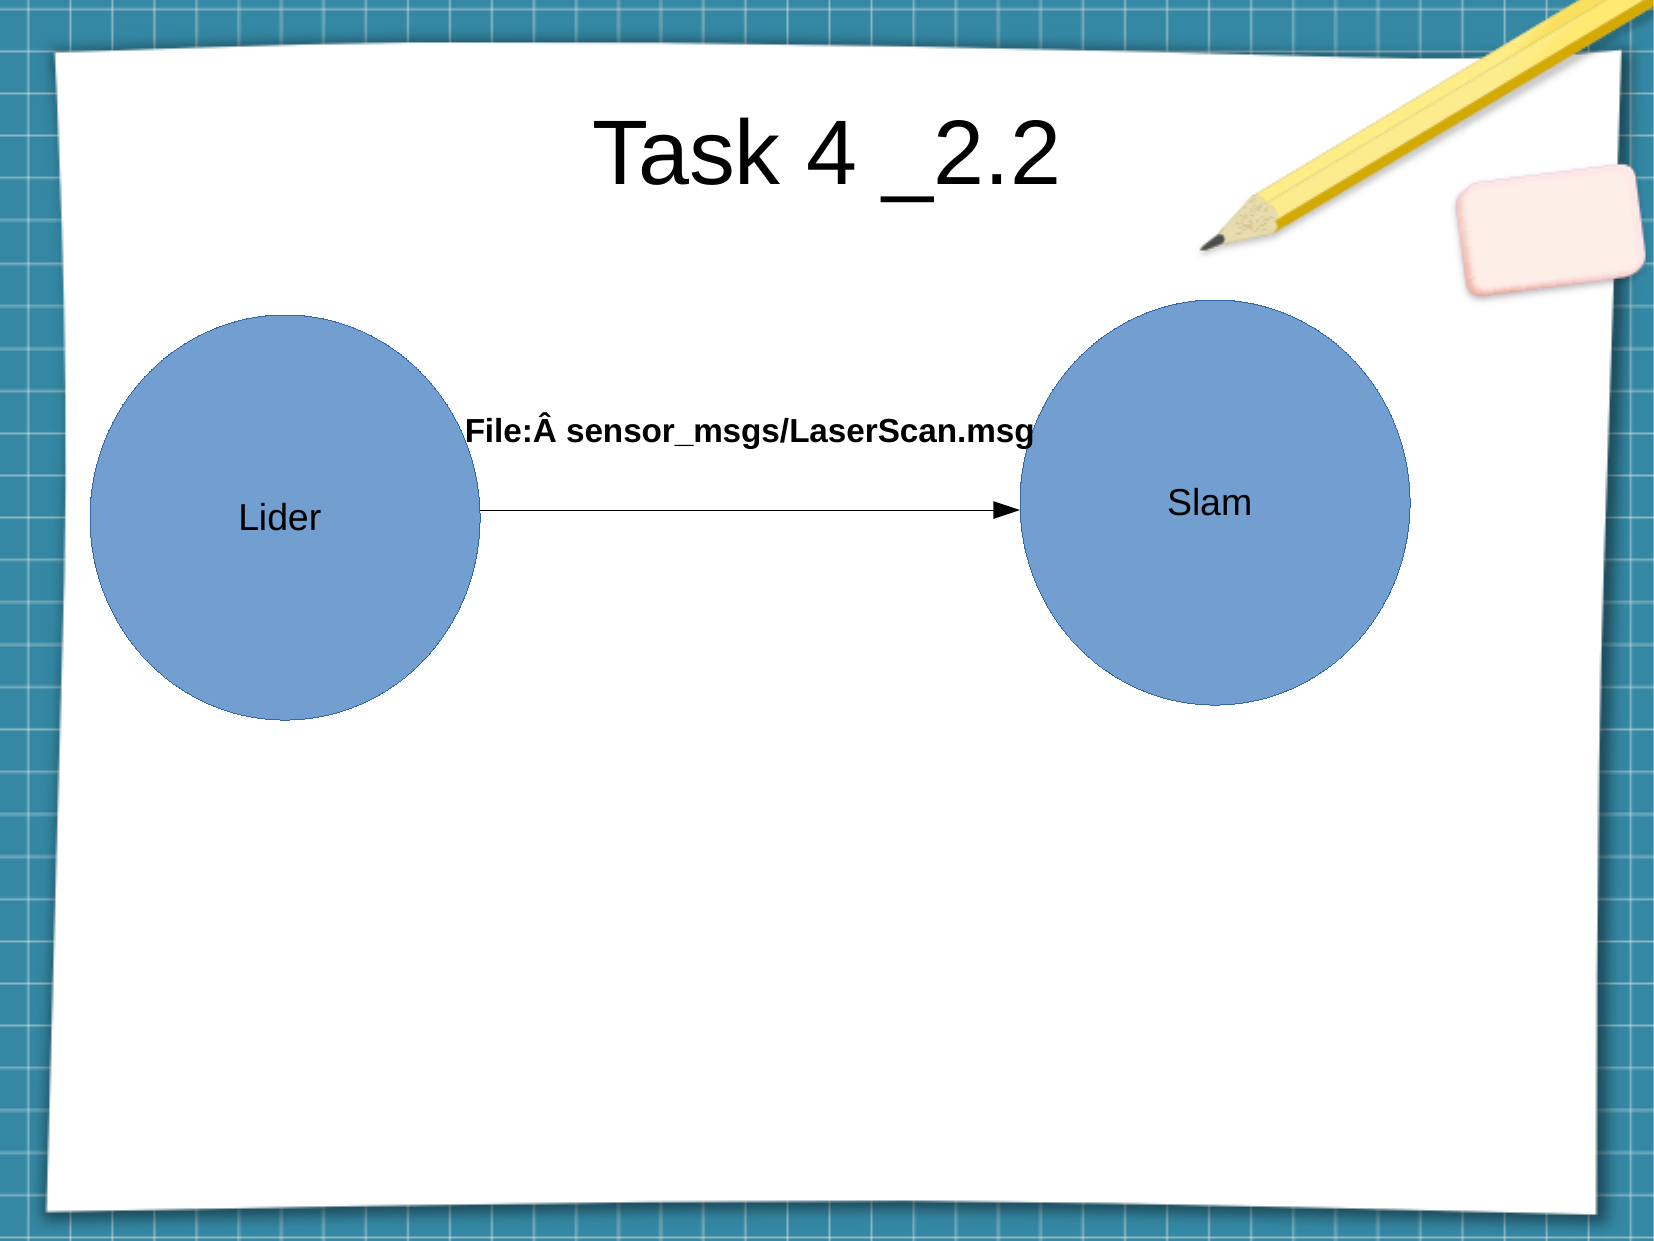

# Task 4 _2.2
Slam
Lider
File:Â sensor_msgs/LaserScan.msg